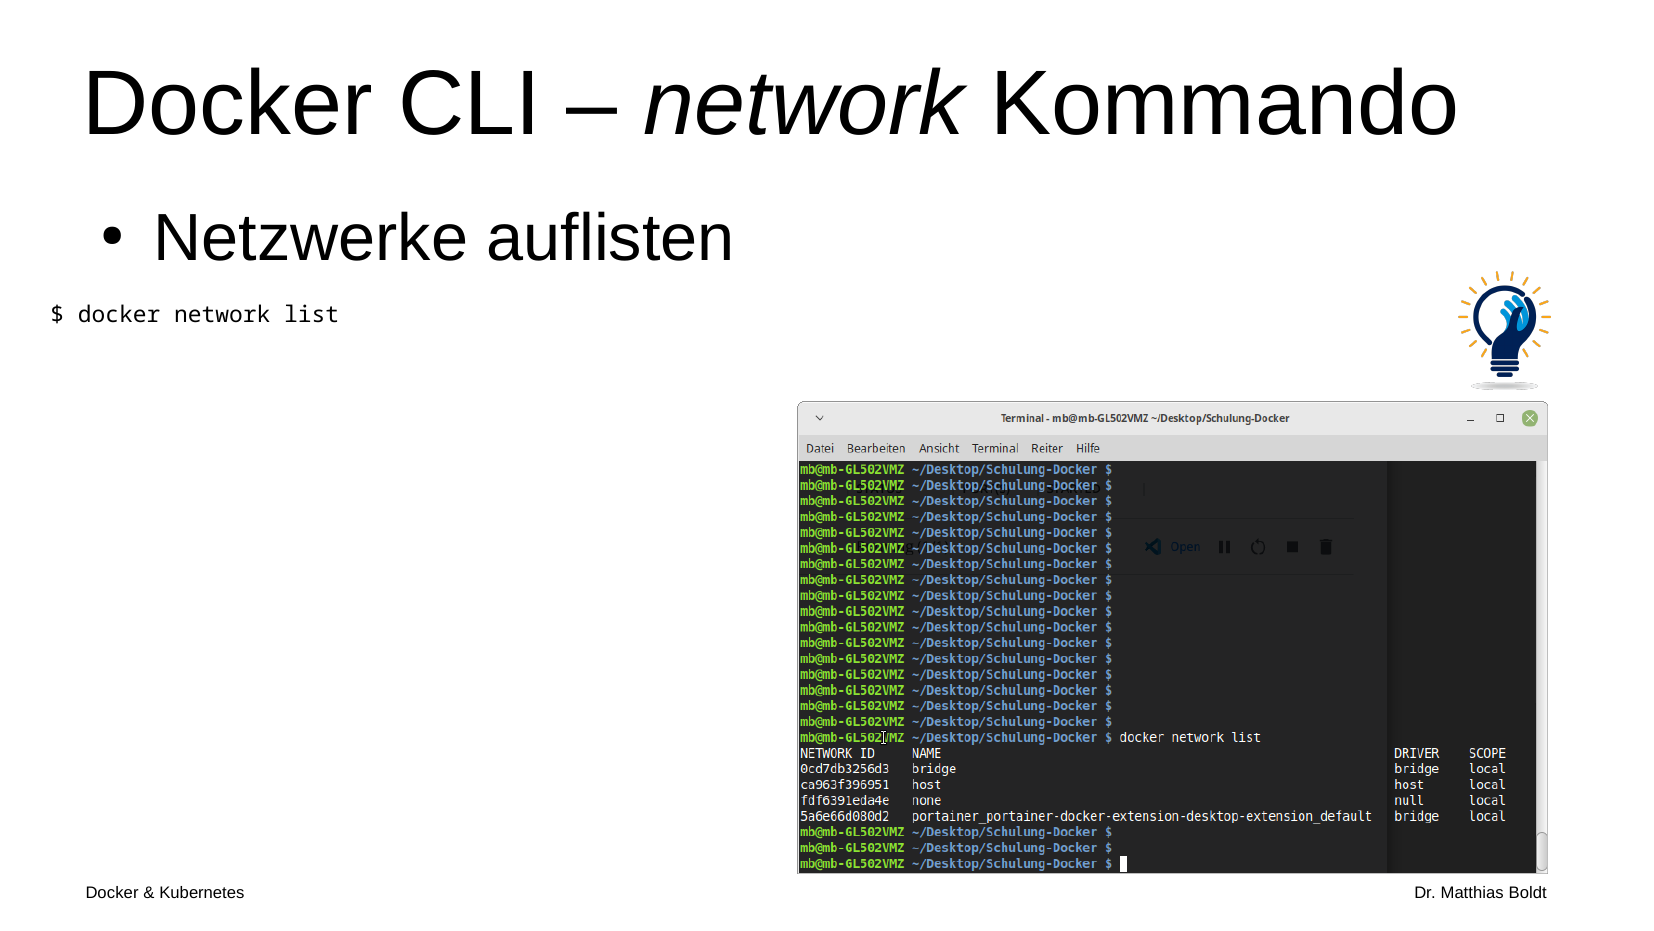

# Docker CLI – network Kommando
Netzwerke auflisten
$ docker network list
Docker & Kubernetes																Dr. Matthias Boldt